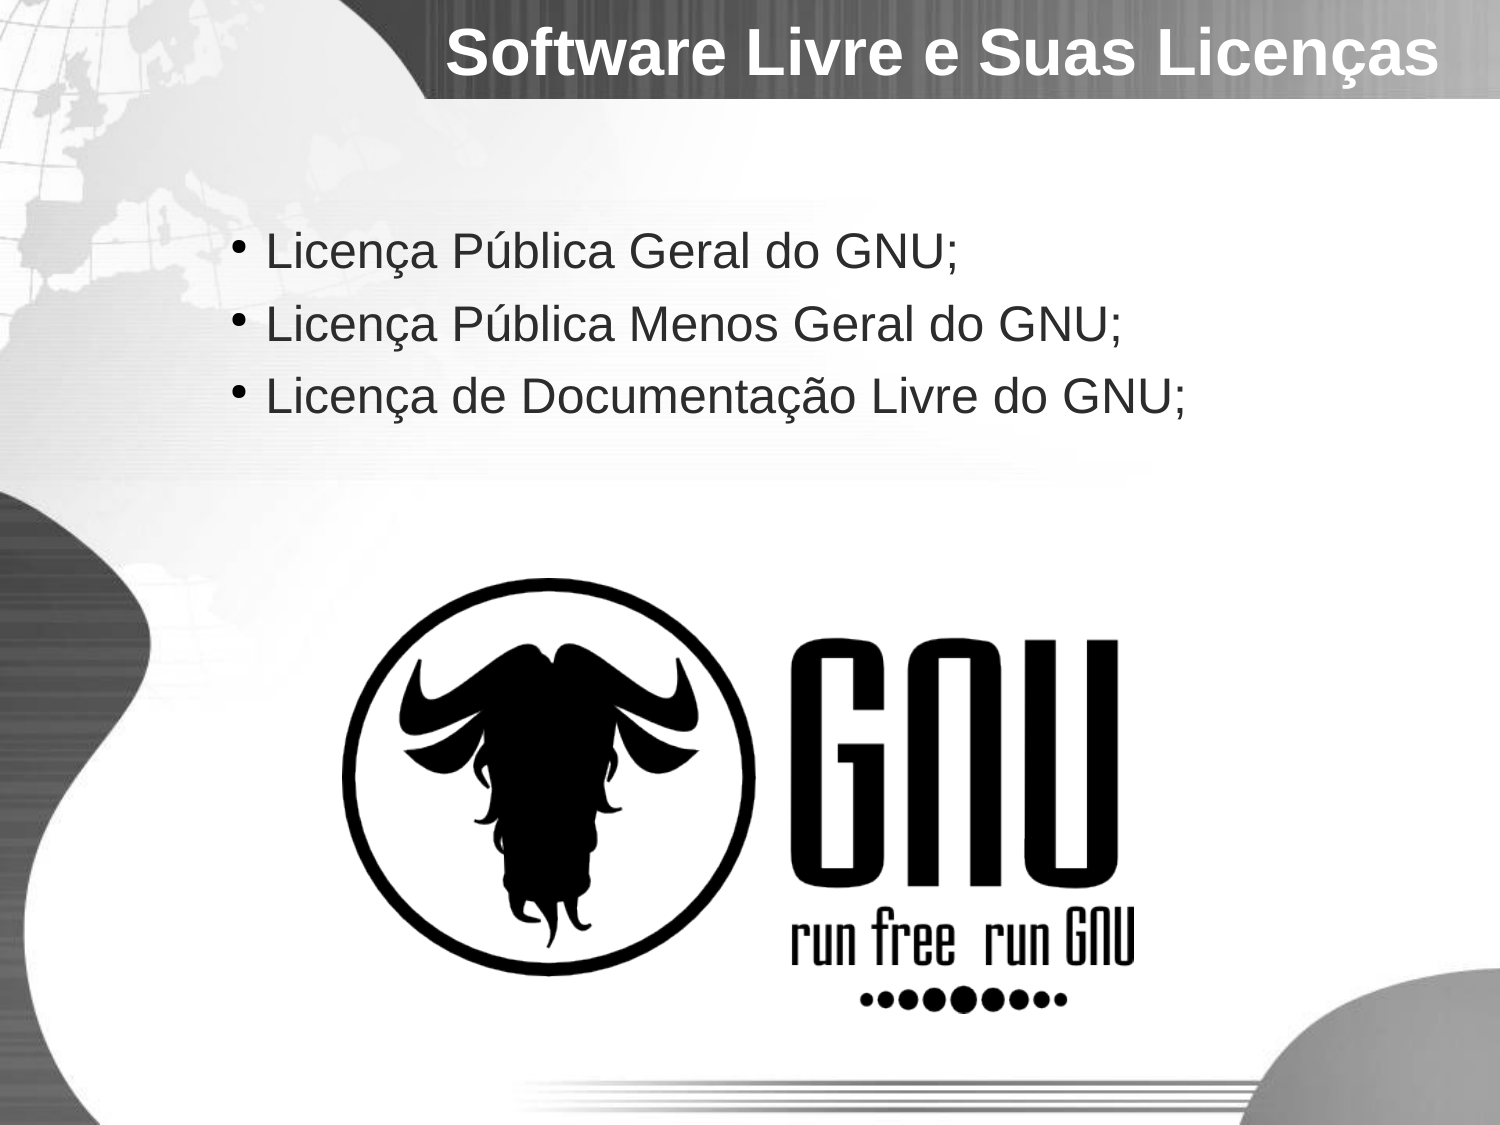

# Software Livre e Suas Licenças
Licença Pública Geral do GNU;
Licença Pública Menos Geral do GNU;
Licença de Documentação Livre do GNU;